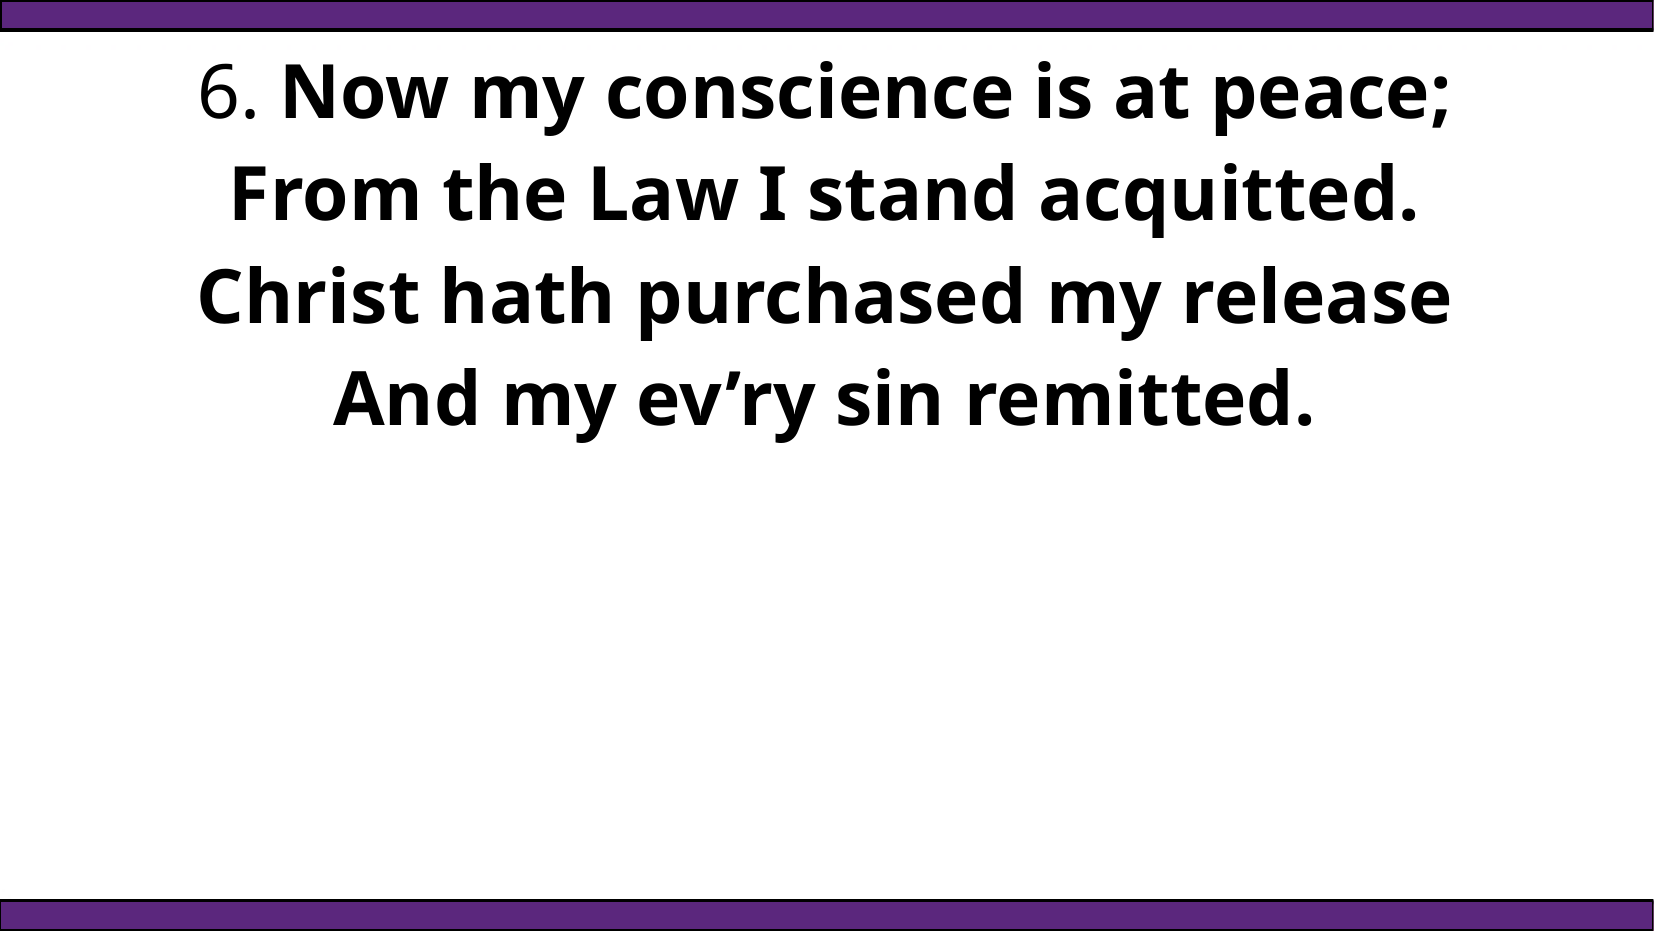

6. Now my conscience is at peace;
From the Law I stand acquitted.
Christ hath purchased my release
And my ev’ry sin remitted.